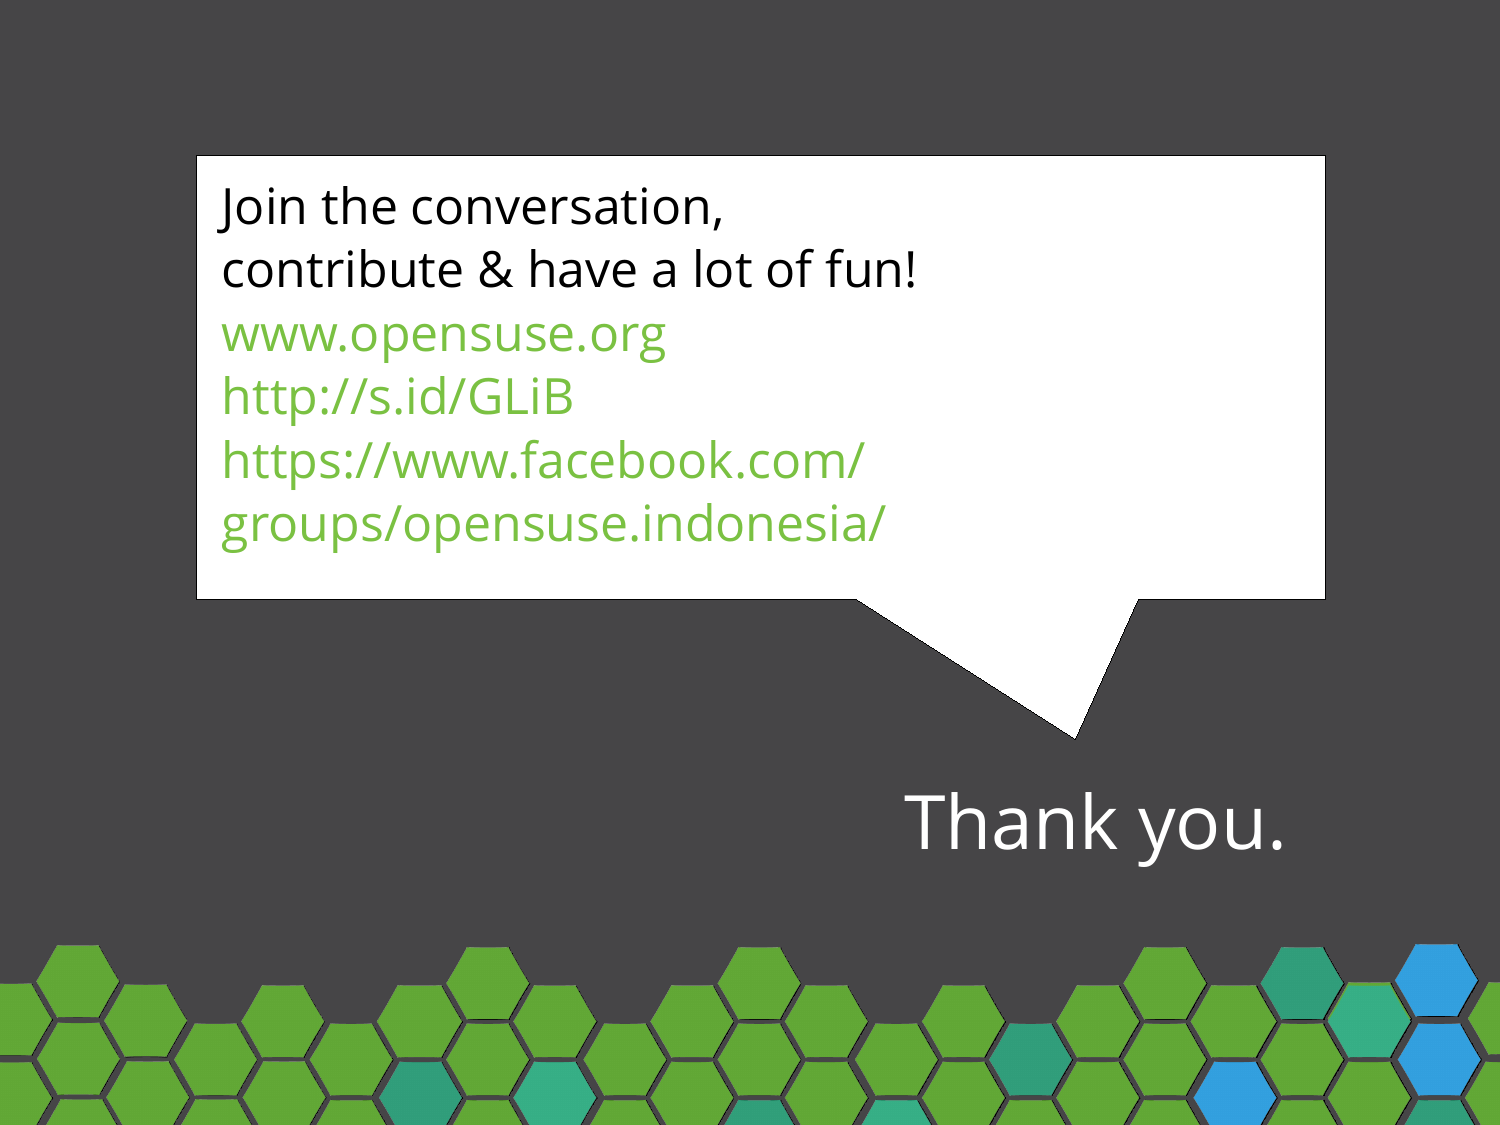

Join the conversation,
contribute & have a lot of fun!
www.opensuse.org
http://s.id/GLiB
https://www.facebook.com/groups/opensuse.indonesia/